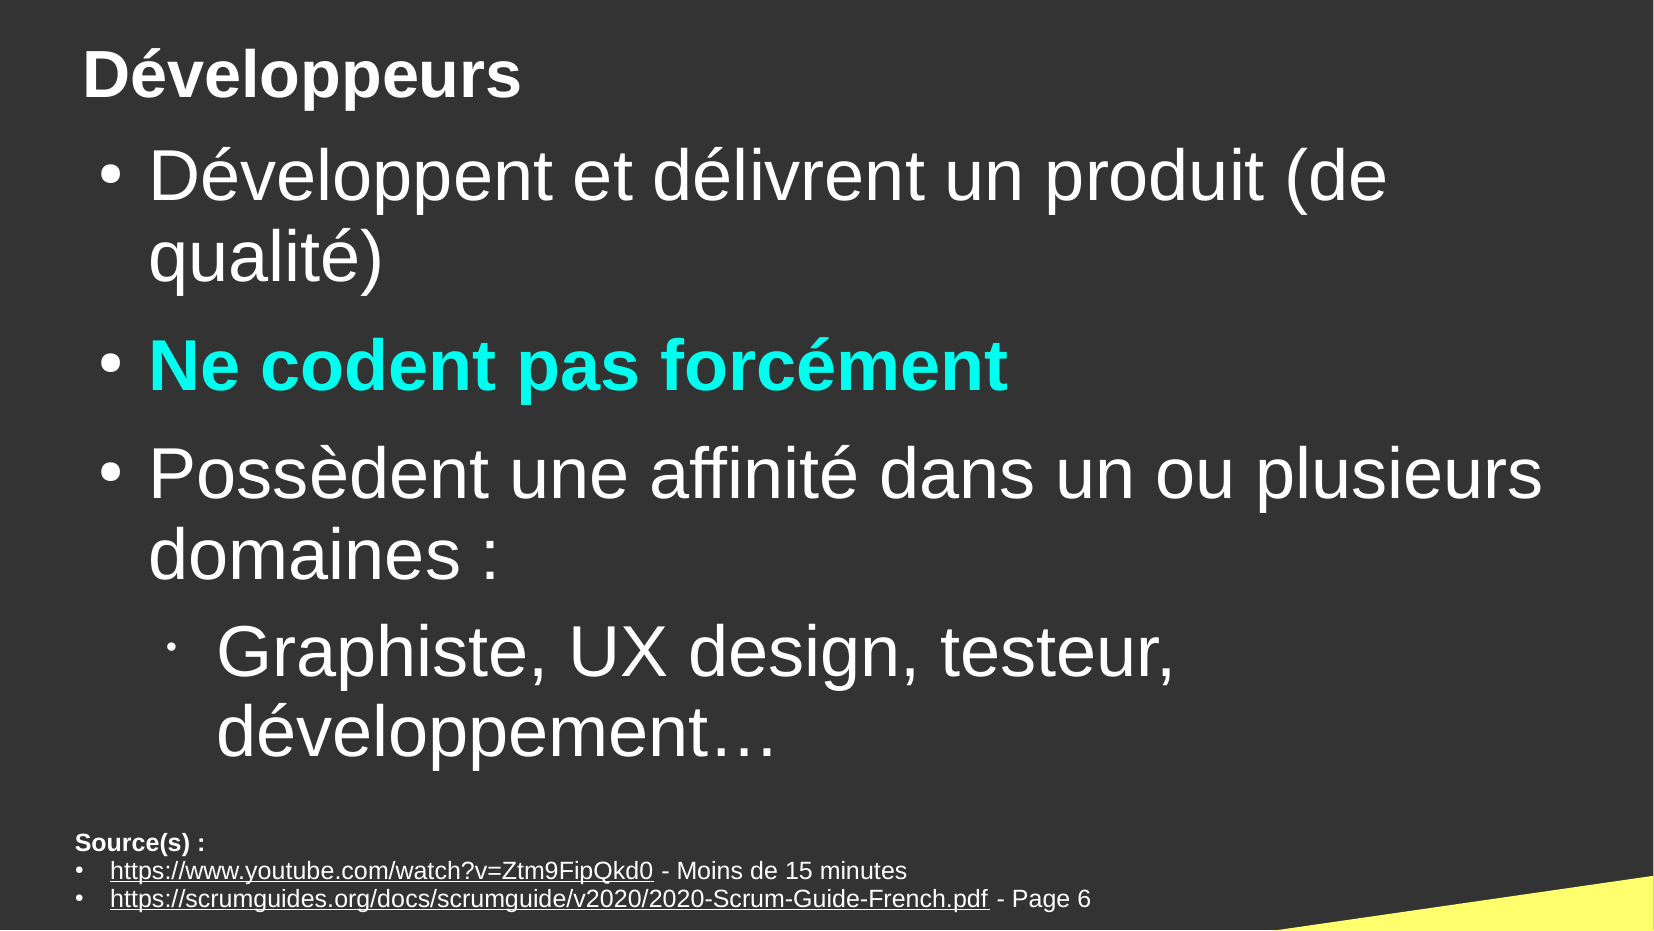

# Développeurs
Développent et délivrent un produit (de qualité)
Ne codent pas forcément
Possèdent une affinité dans un ou plusieurs domaines :
Graphiste, UX design, testeur, développement…
Source(s) :
https://www.youtube.com/watch?v=Ztm9FipQkd0 - Moins de 15 minutes
https://scrumguides.org/docs/scrumguide/v2020/2020-Scrum-Guide-French.pdf - Page 6